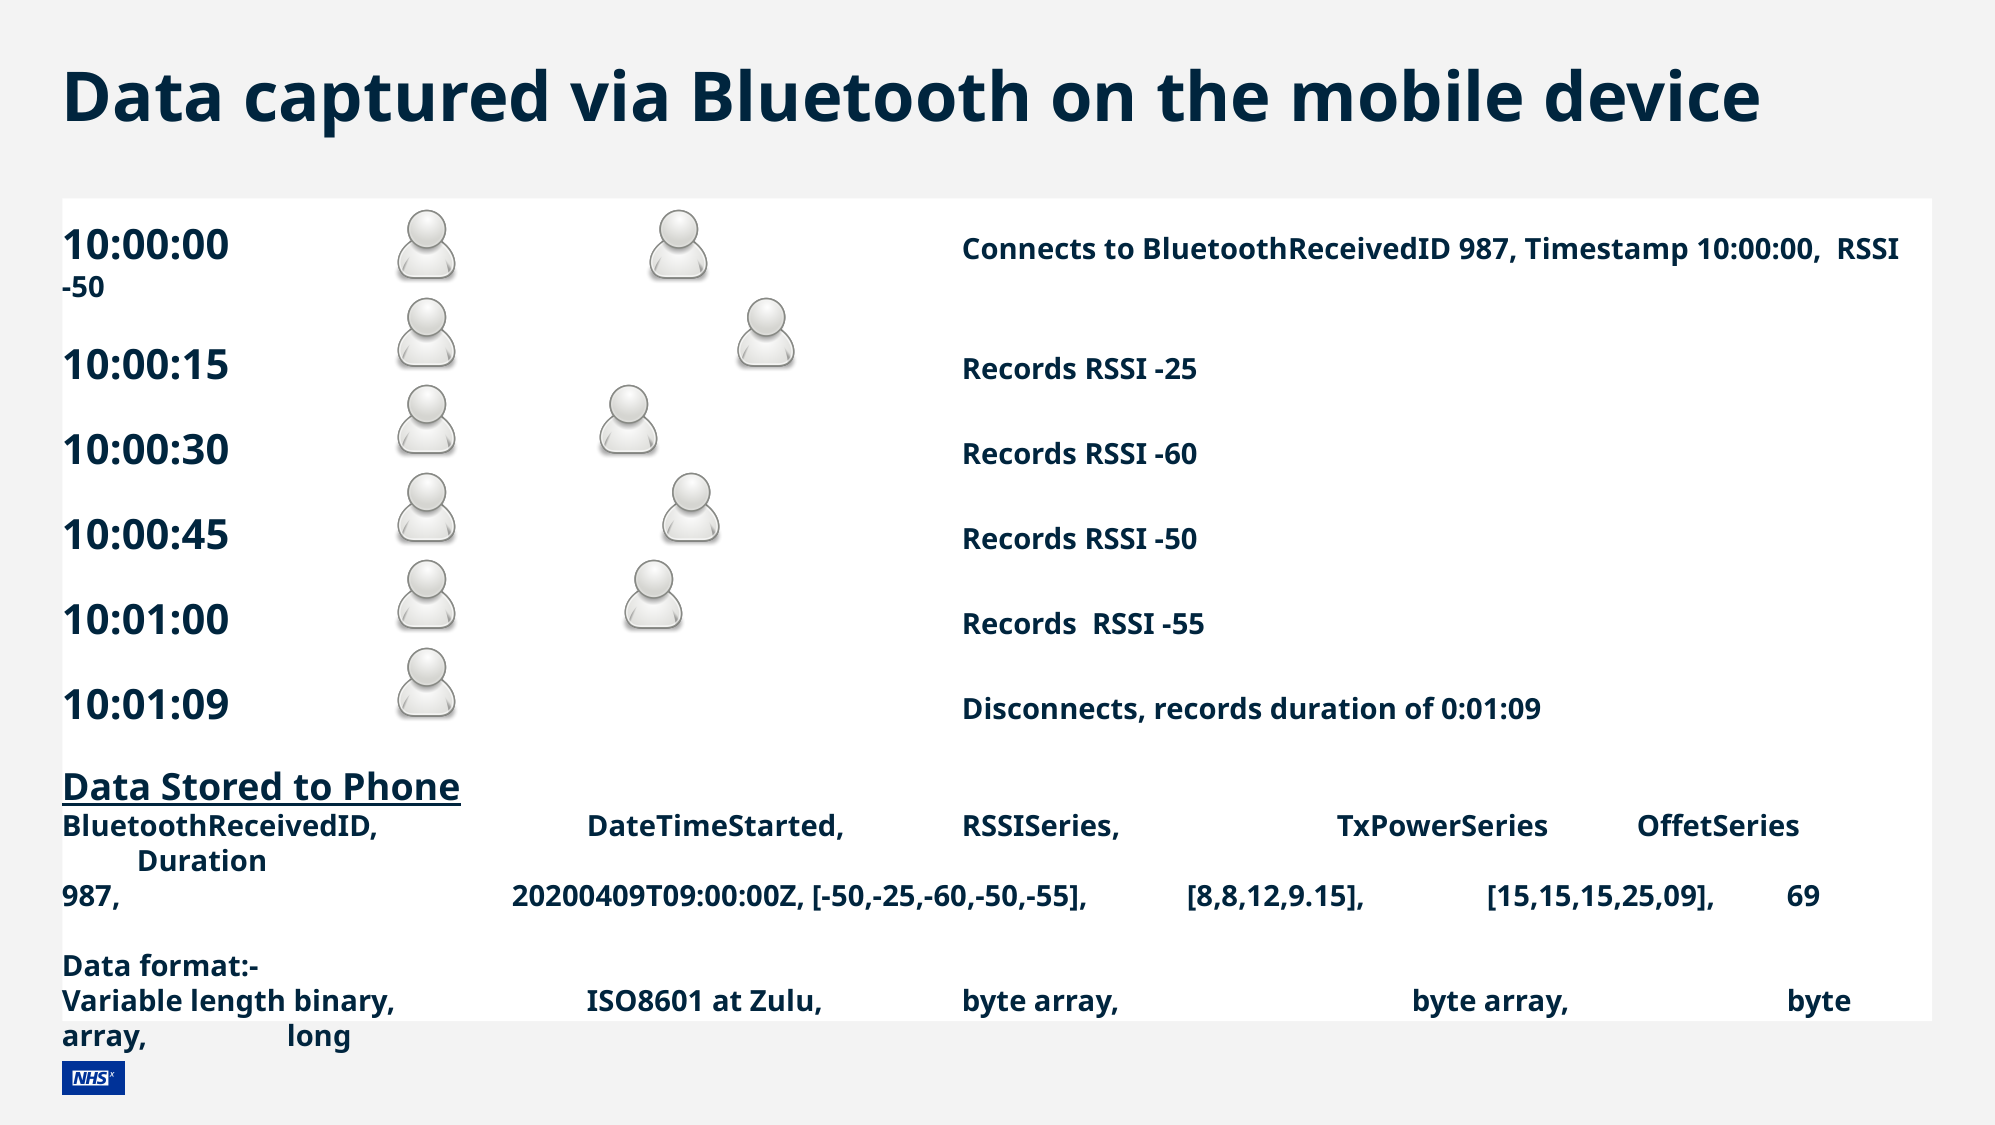

# Data captured via Bluetooth on the mobile device 10:00:00										Connects to BluetoothReceivedID 987, Timestamp 10:00:00, RSSI -50 10:00:15										Records RSSI -25 10:00:30										Records RSSI -60 10:00:45										Records RSSI -50 10:01:00										Records RSSI -55 10:01:09										Disconnects, records duration of 0:01:09 Data Stored to Phone BluetoothReceivedID, 			DateTimeStarted, 		RSSISeries, 			TxPowerSeries		OffetSeries		Duration 987,						20200409T09:00:00Z,	[-50,-25,-60,-50,-55], 		[8,8,12,9.15],		[15,15,15,25,09],	69 Data format:- Variable length binary,			ISO8601 at Zulu, 		byte array,				byte array, 			byte array,		long